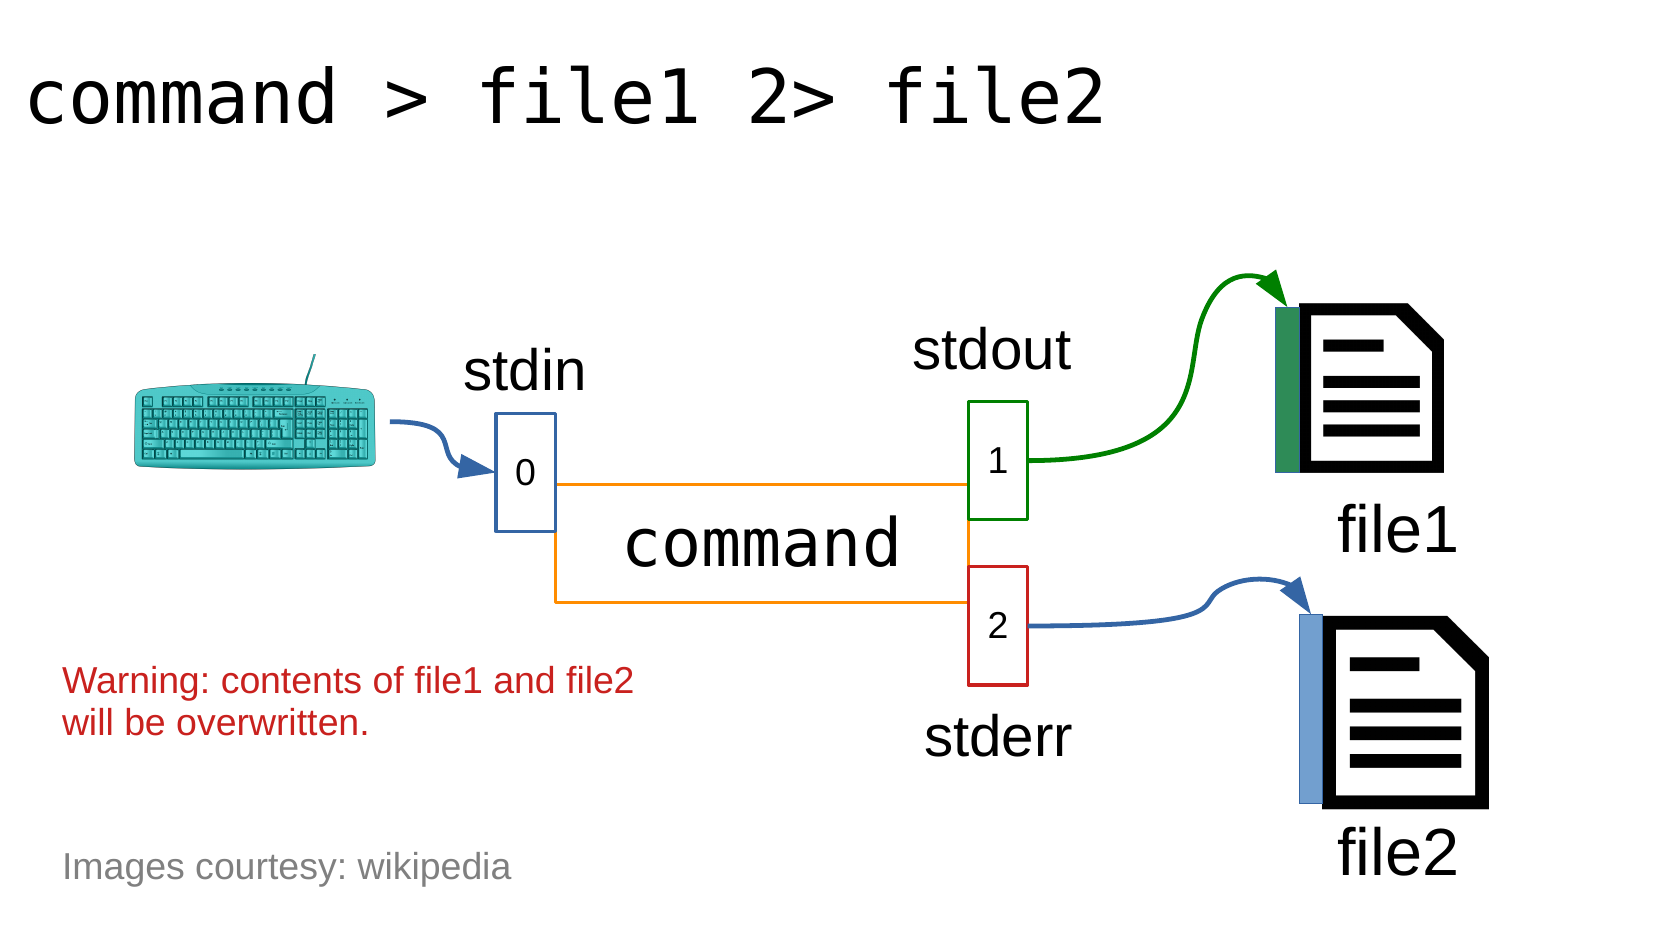

# command > file1 2> file2
stdout
stdin
1
0
command
file1
2
Warning: contents of file1 and file2
will be overwritten.
stderr
file2
Images courtesy: wikipedia